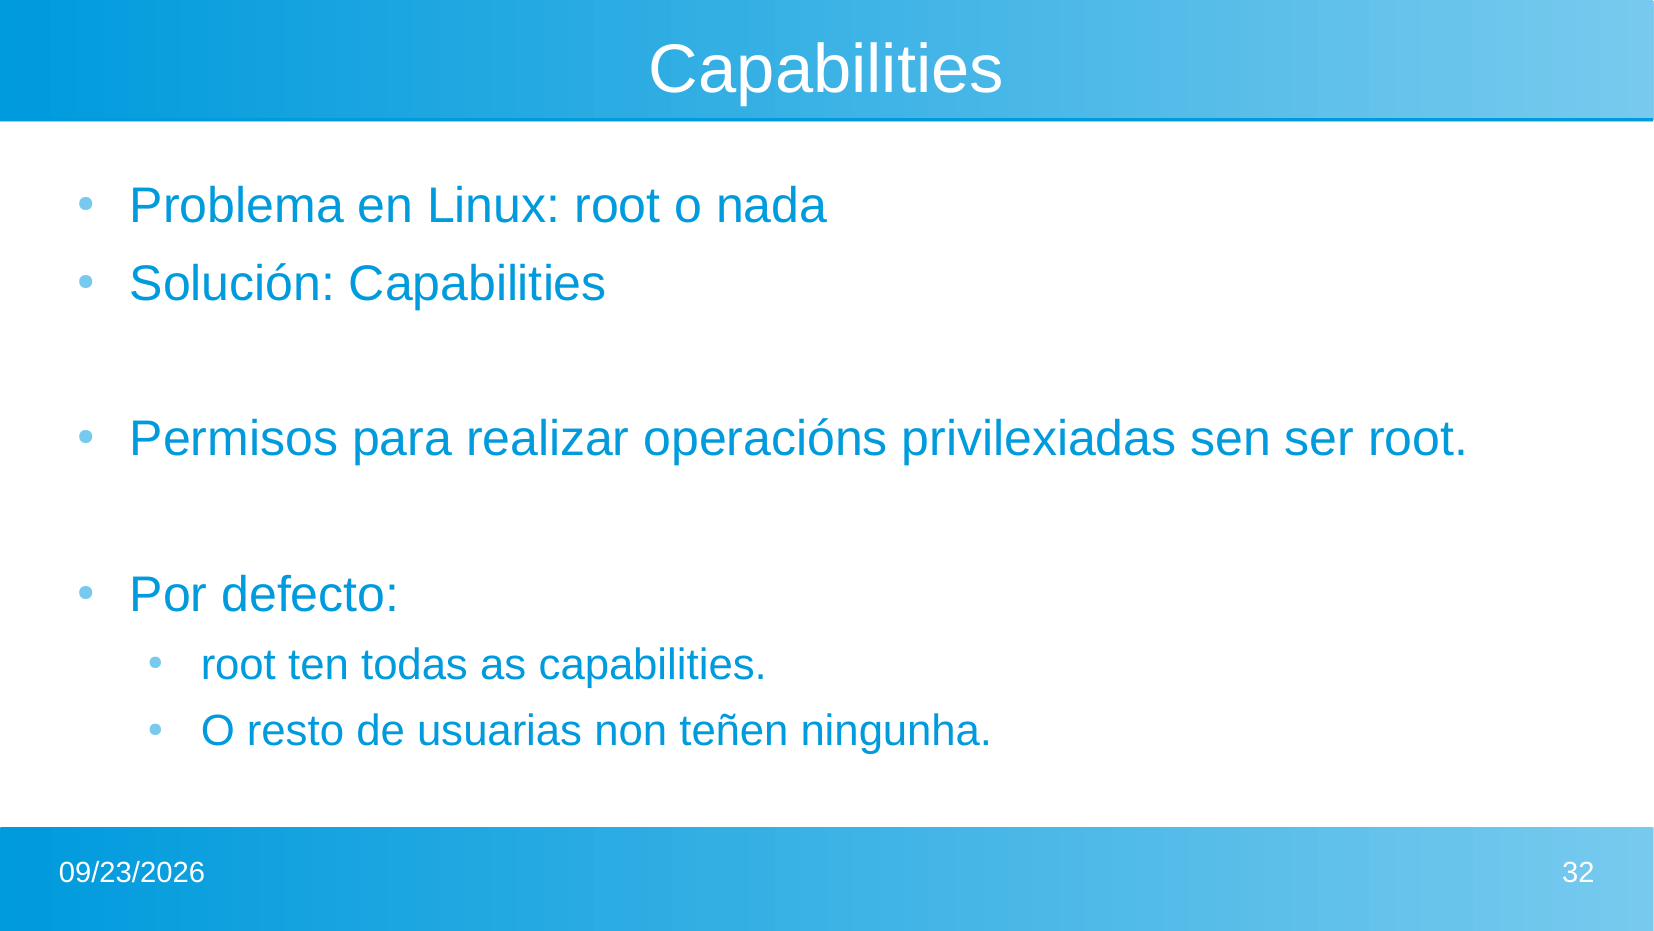

# Capabilities
Problema en Linux: root o nada
Solución: Capabilities
Permisos para realizar operacións privilexiadas sen ser root.
Por defecto:
root ten todas as capabilities.
O resto de usuarias non teñen ningunha.
32